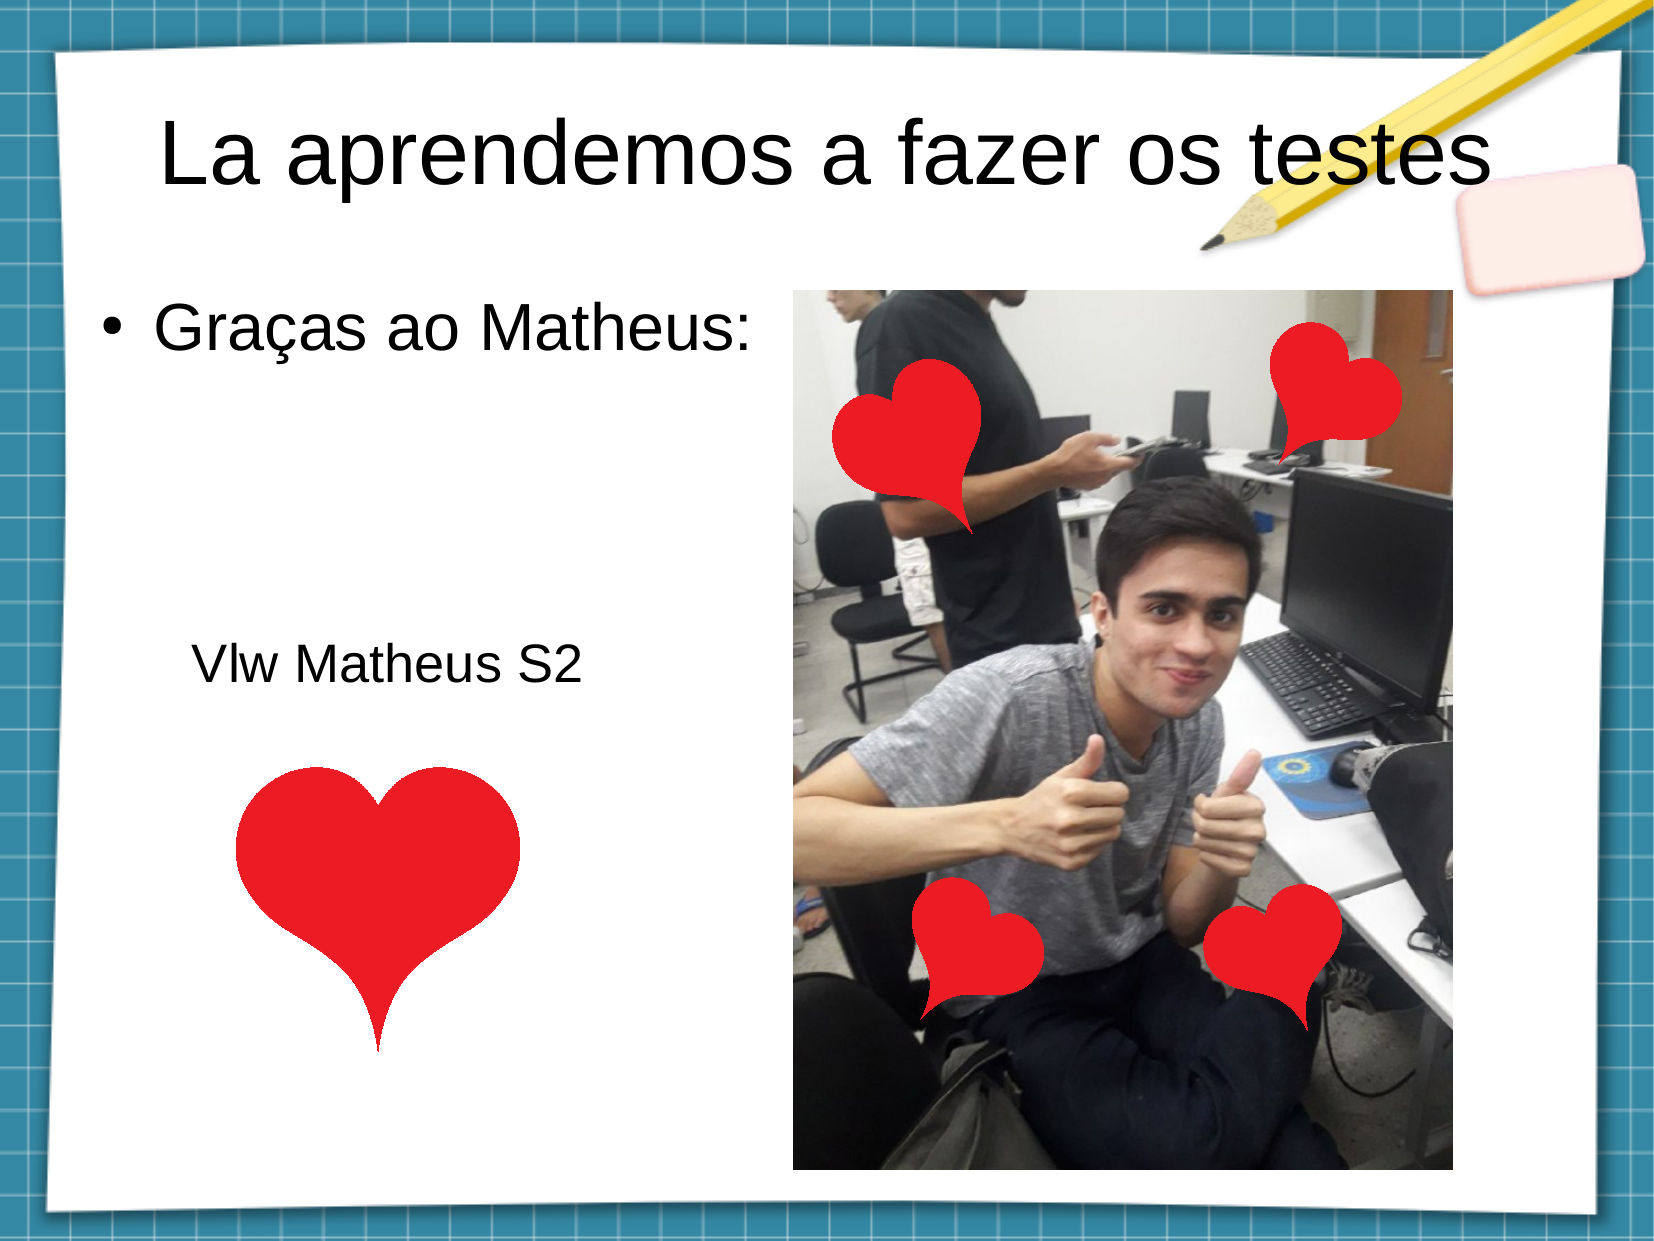

# La aprendemos a fazer os testes
Graças ao Matheus:
Vlw Matheus S2